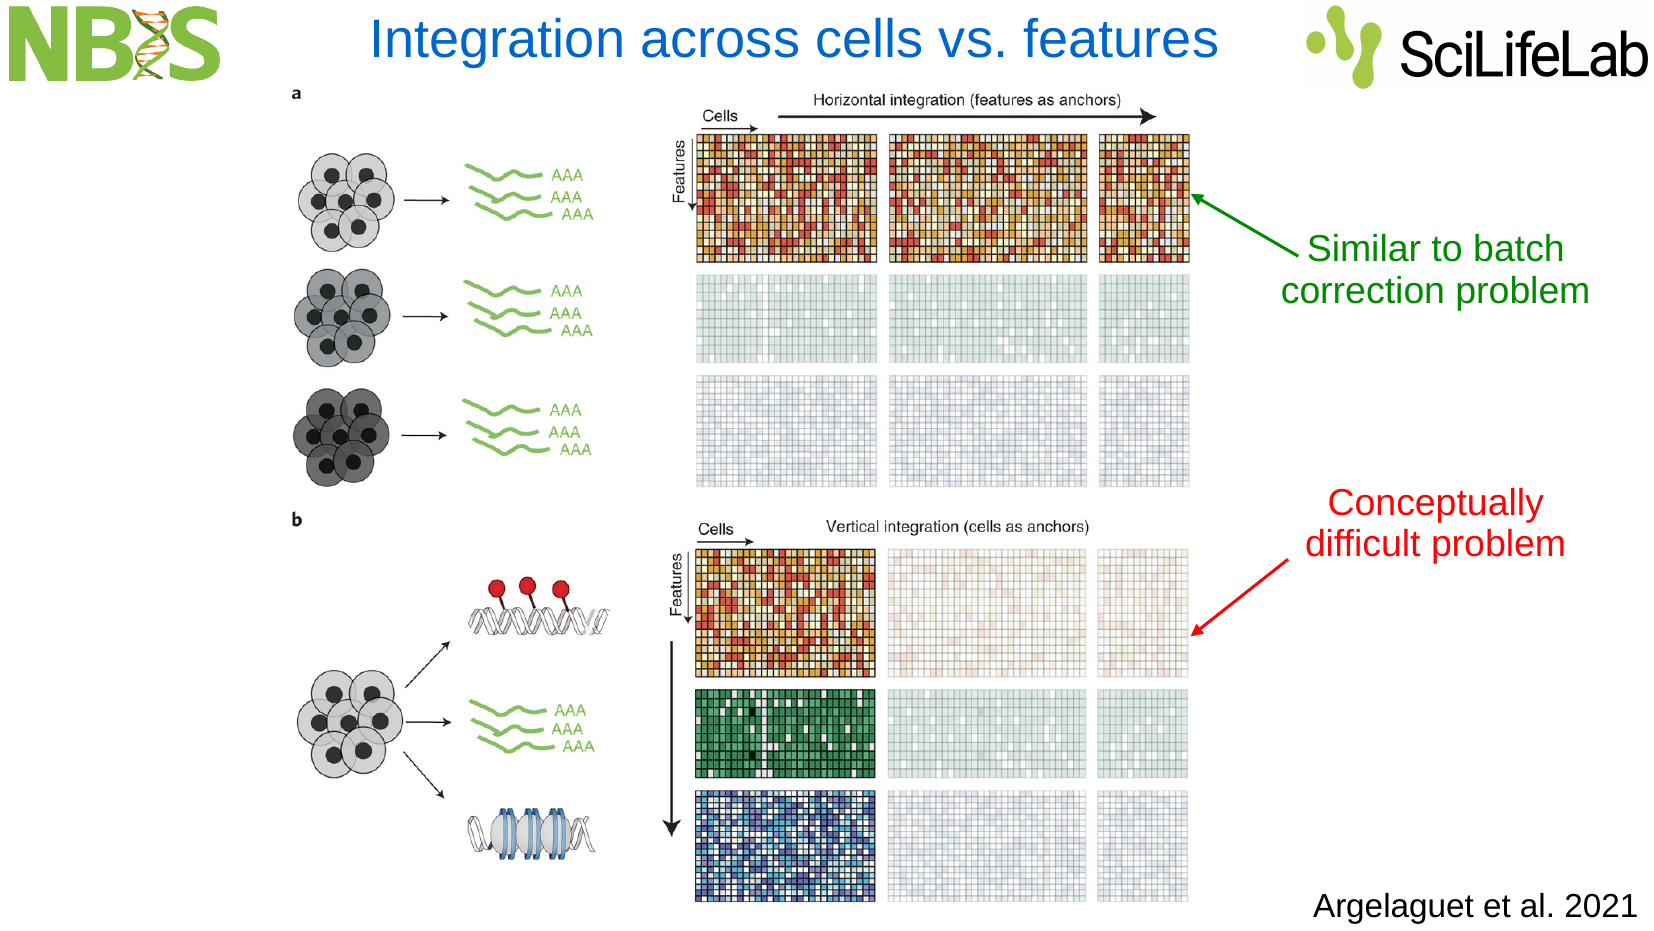

Integration across cells vs. features
Similar to batch
correction problem
Conceptually
difficult problem
Argelaguet et al. 2021